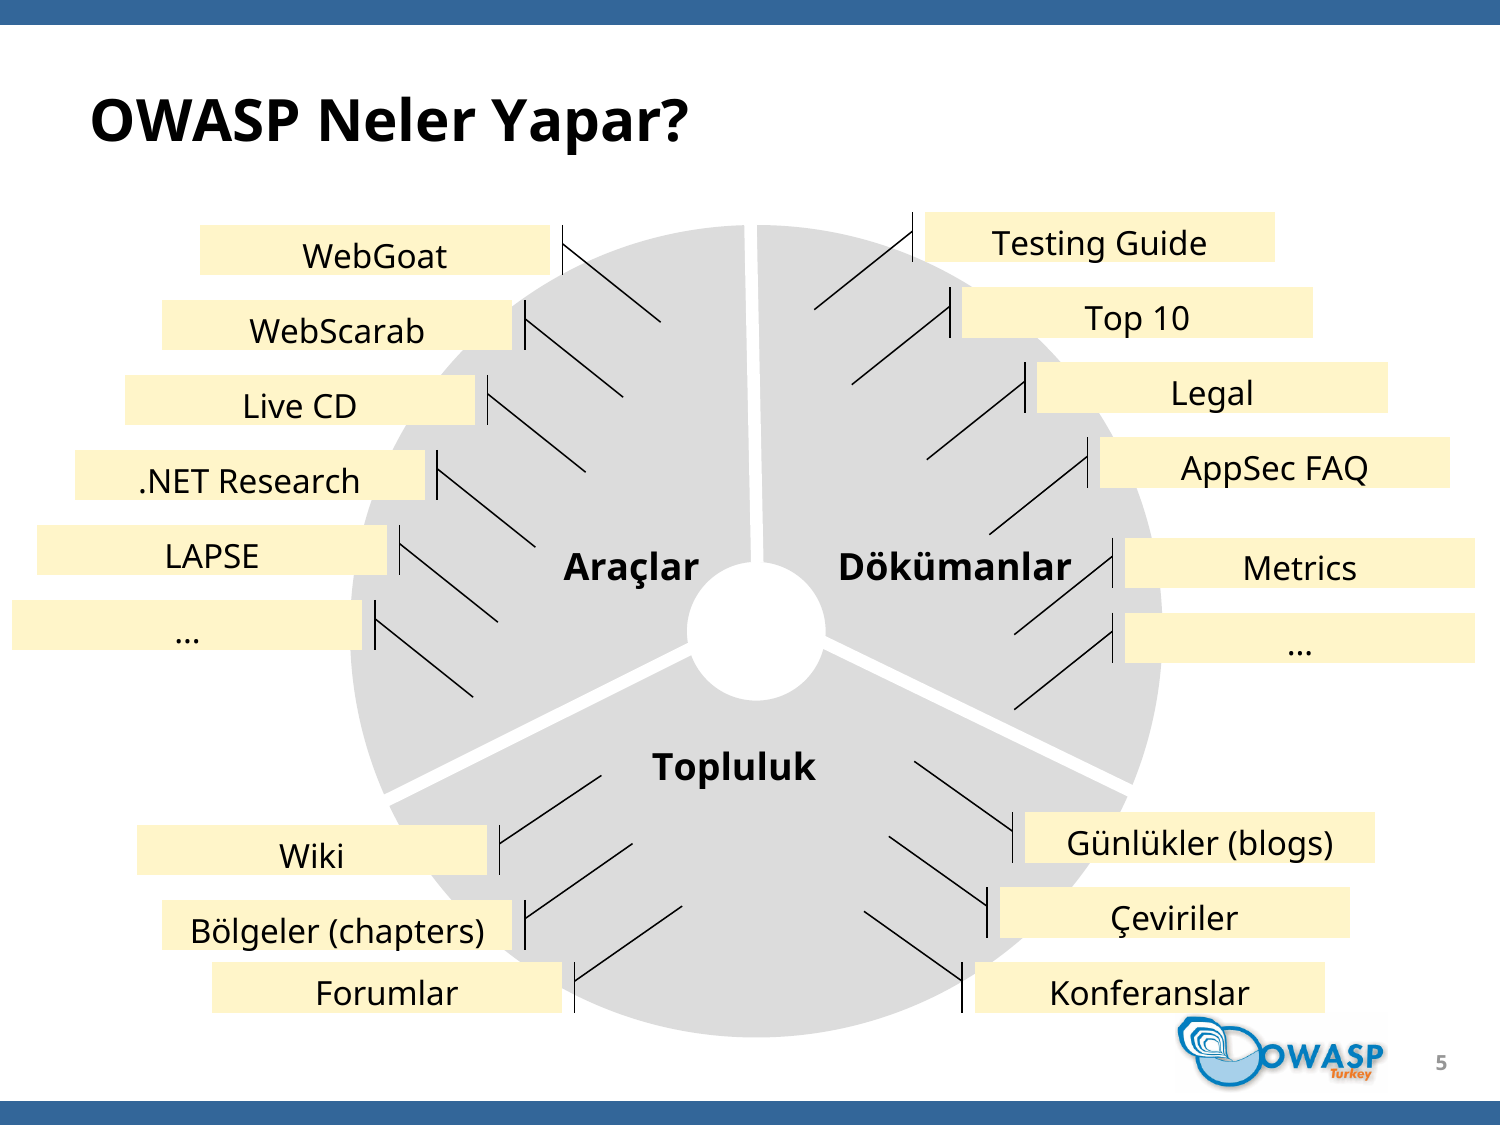

# OWASP Neler Yapar?
Testing Guide
WebGoat
Top 10
WebScarab
Legal
Live CD
AppSec FAQ
.NET Research
Araçlar
LAPSE
Dökümanlar
Metrics
…
…
Topluluk
Günlükler (blogs)‏
Wiki
Çeviriler
Bölgeler (chapters)‏
Forumlar
Konferanslar